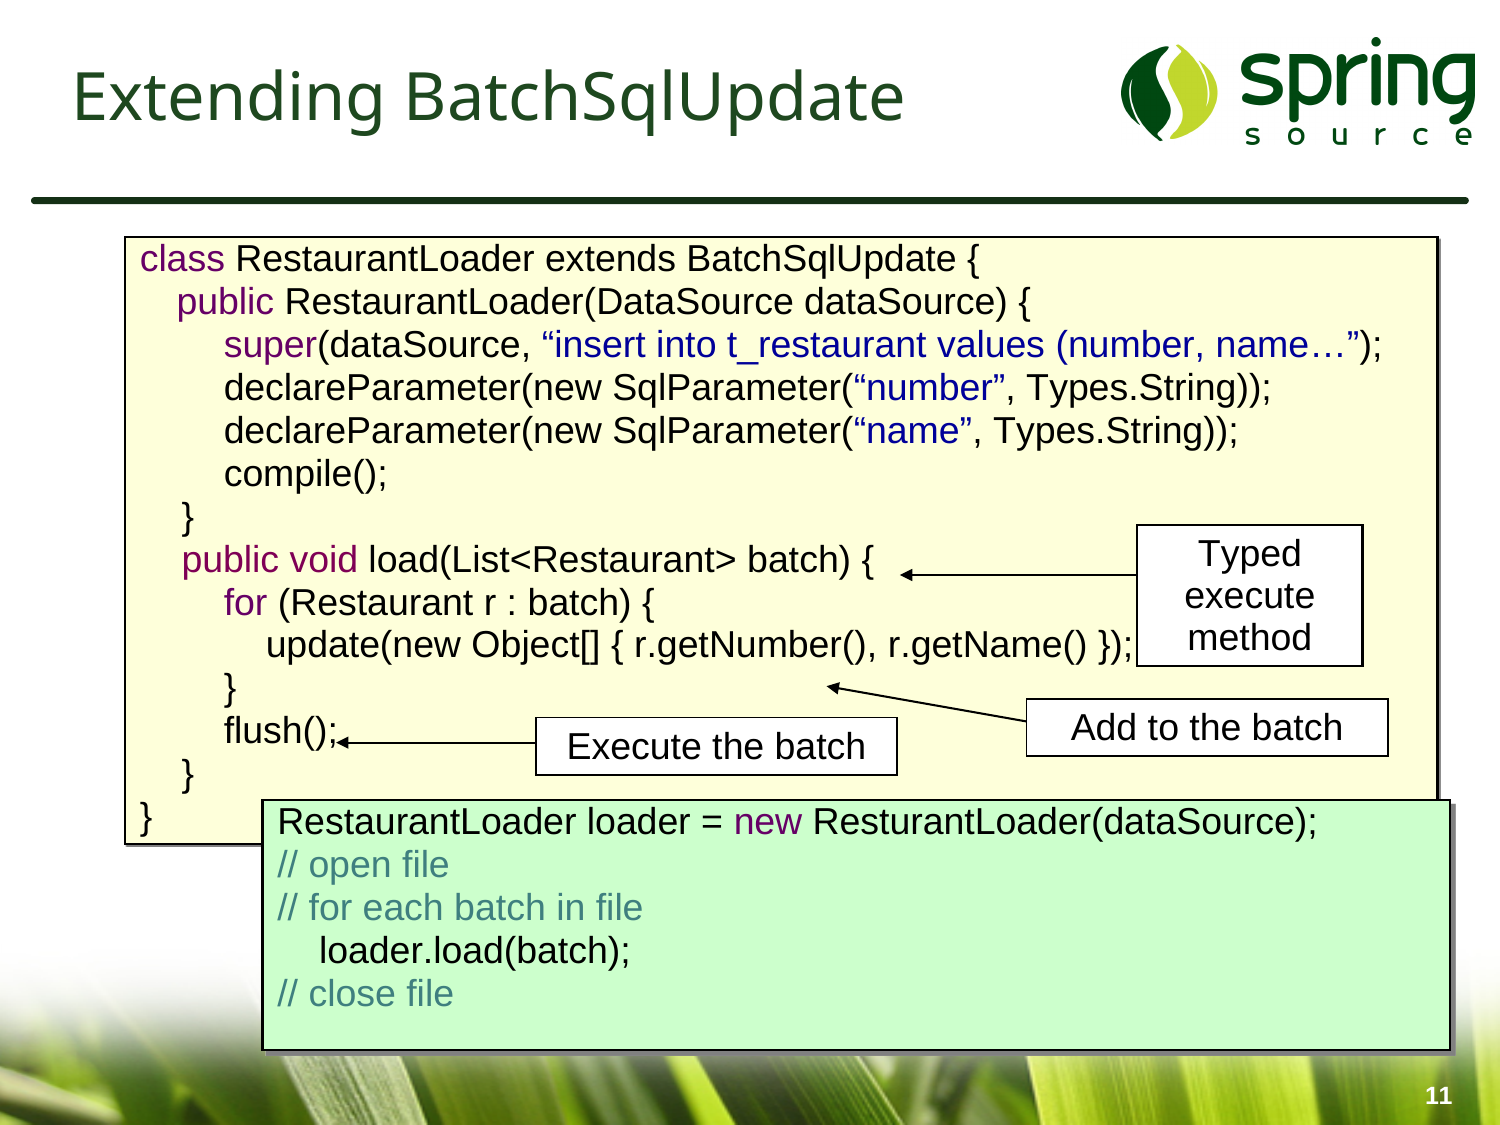

# Extending BatchSqlUpdate
class RestaurantLoader extends BatchSqlUpdate {
 public RestaurantLoader(DataSource dataSource) {
 super(dataSource, “insert into t_restaurant values (number, name…”);
 declareParameter(new SqlParameter(“number”, Types.String));
 declareParameter(new SqlParameter(“name”, Types.String));
 compile();
 }
 public void load(List<Restaurant> batch) {
 for (Restaurant r : batch) {
 update(new Object[] { r.getNumber(), r.getName() });
 }
 flush();
 }
}
Typed
execute method
Add to the batch
Execute the batch
RestaurantLoader loader = new ResturantLoader(dataSource);
// open file
// for each batch in file
 loader.load(batch);
// close file